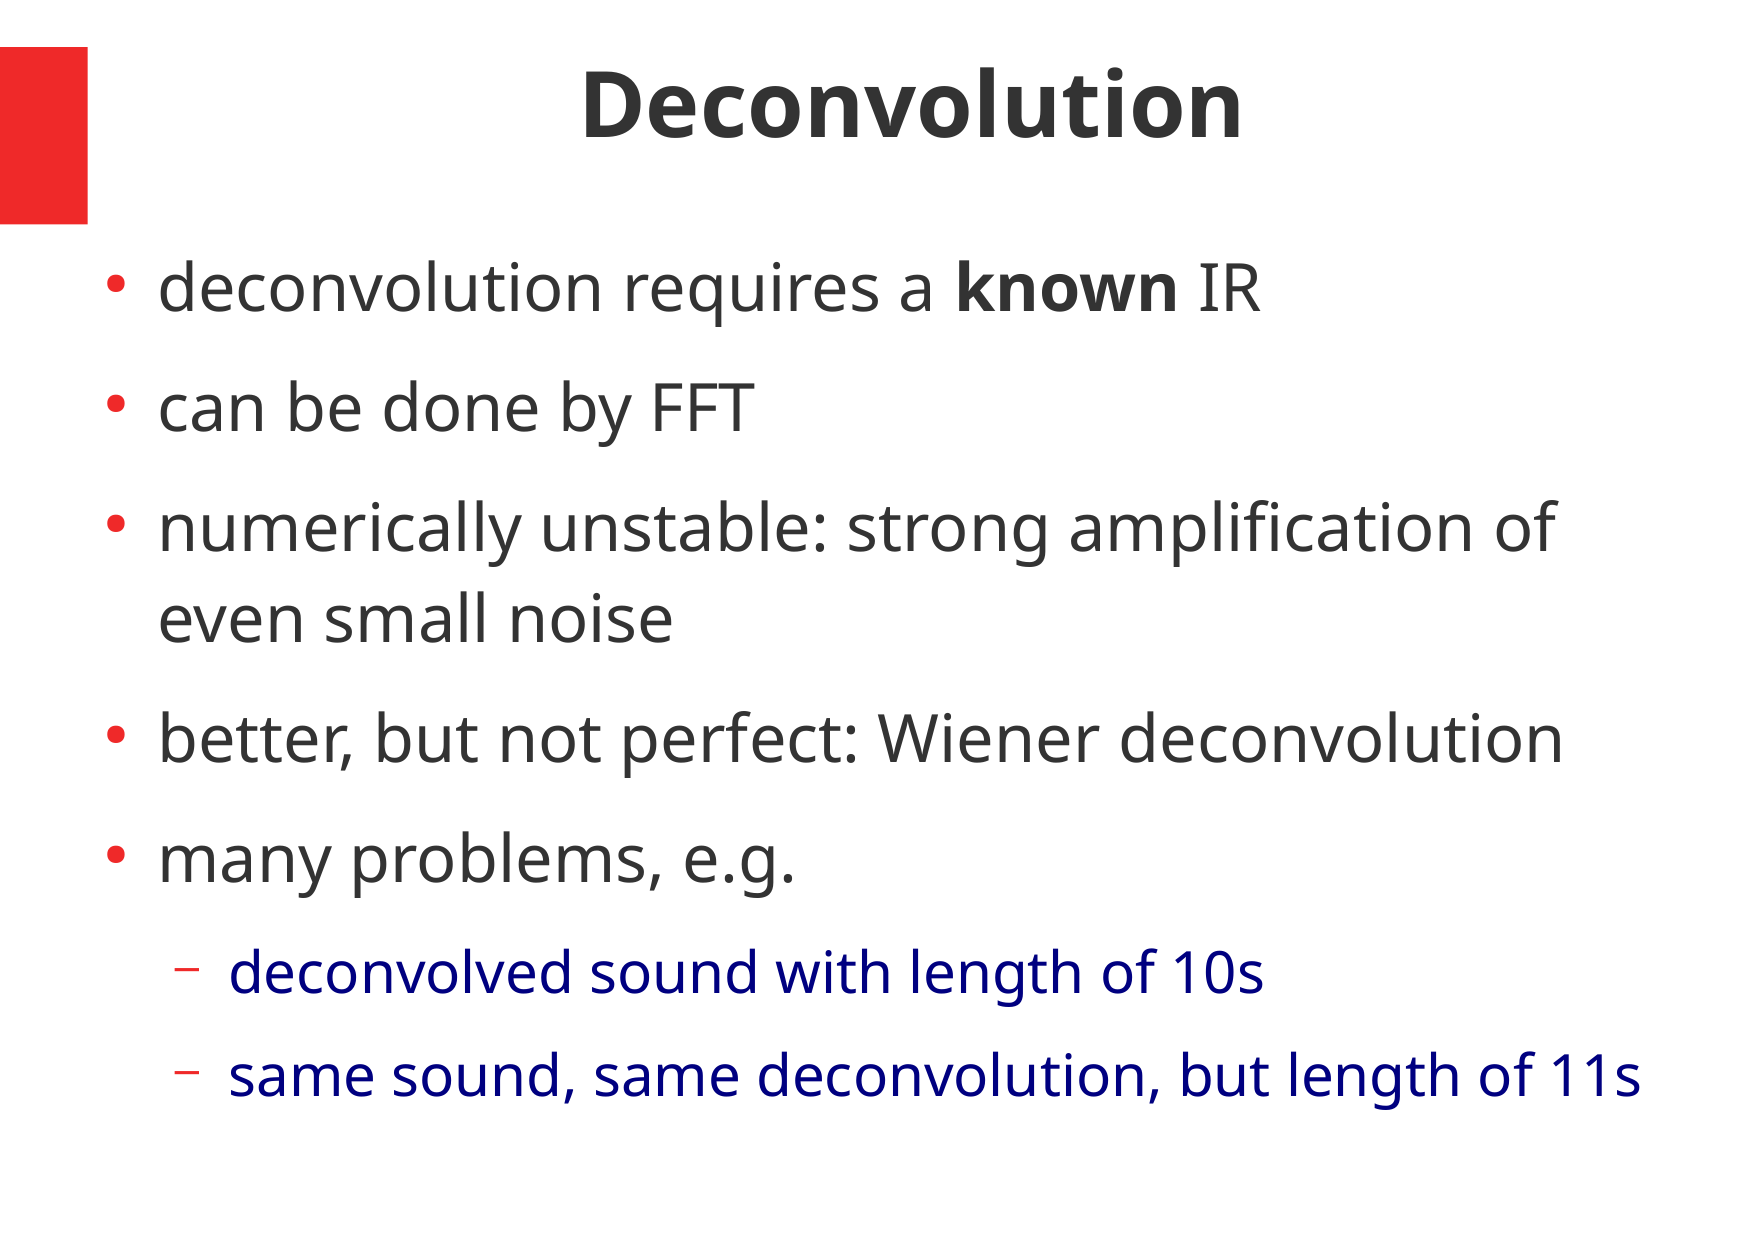

# Deconvolution
deconvolution requires a known IR
can be done by FFT
numerically unstable: strong amplification of even small noise
better, but not perfect: Wiener deconvolution
many problems, e.g.
deconvolved sound with length of 10s
same sound, same deconvolution, but length of 11s